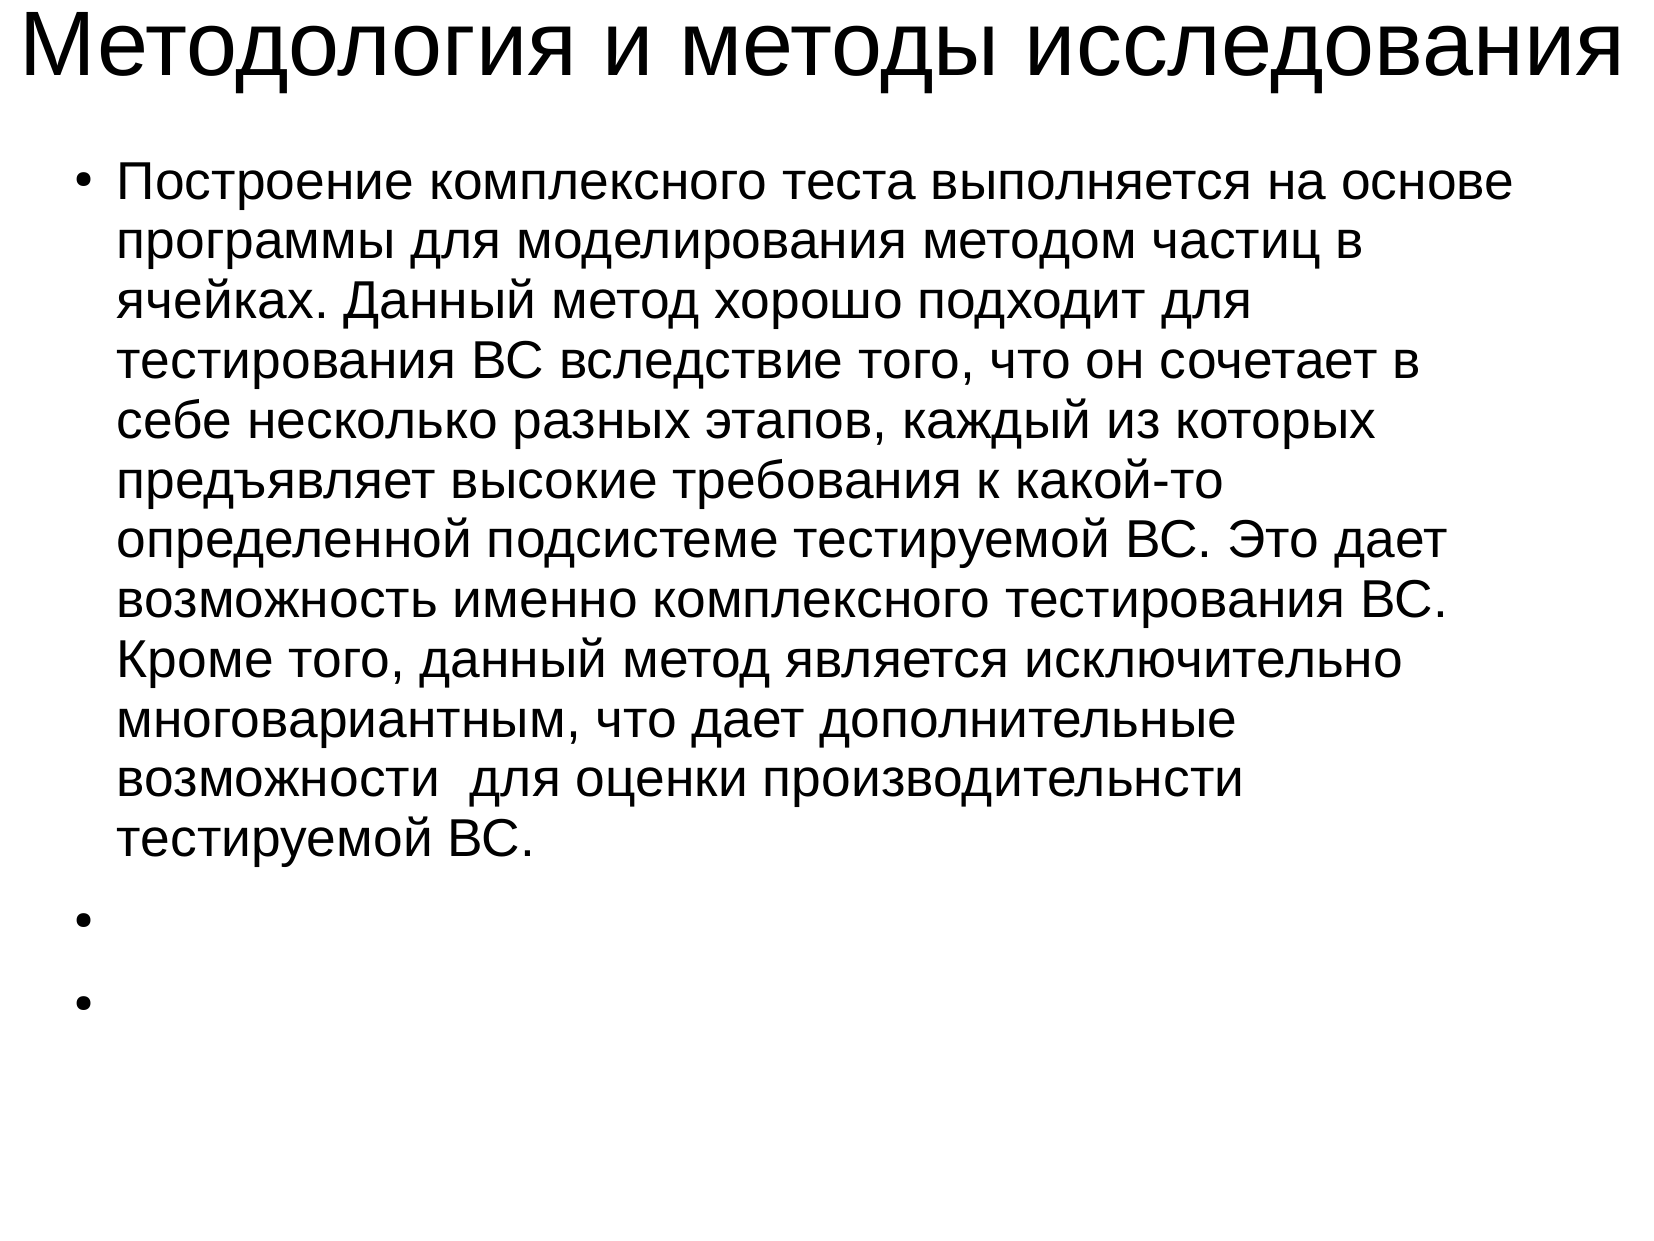

# Методология и методы исследования
Построение комплексного теста выполняется на основе программы для моделирования методом частиц в ячейках. Данный метод хорошо подходит для тестирования ВС вследствие того, что он сочетает в себе несколько разных этапов, каждый из которых предъявляет высокие требования к какой-то определенной подсистеме тестируемой ВС. Это дает возможность именно комплексного тестирования ВС. Кроме того, данный метод является исключительно многовариантным, что дает дополнительные возможности для оценки производительнсти тестируемой ВС.